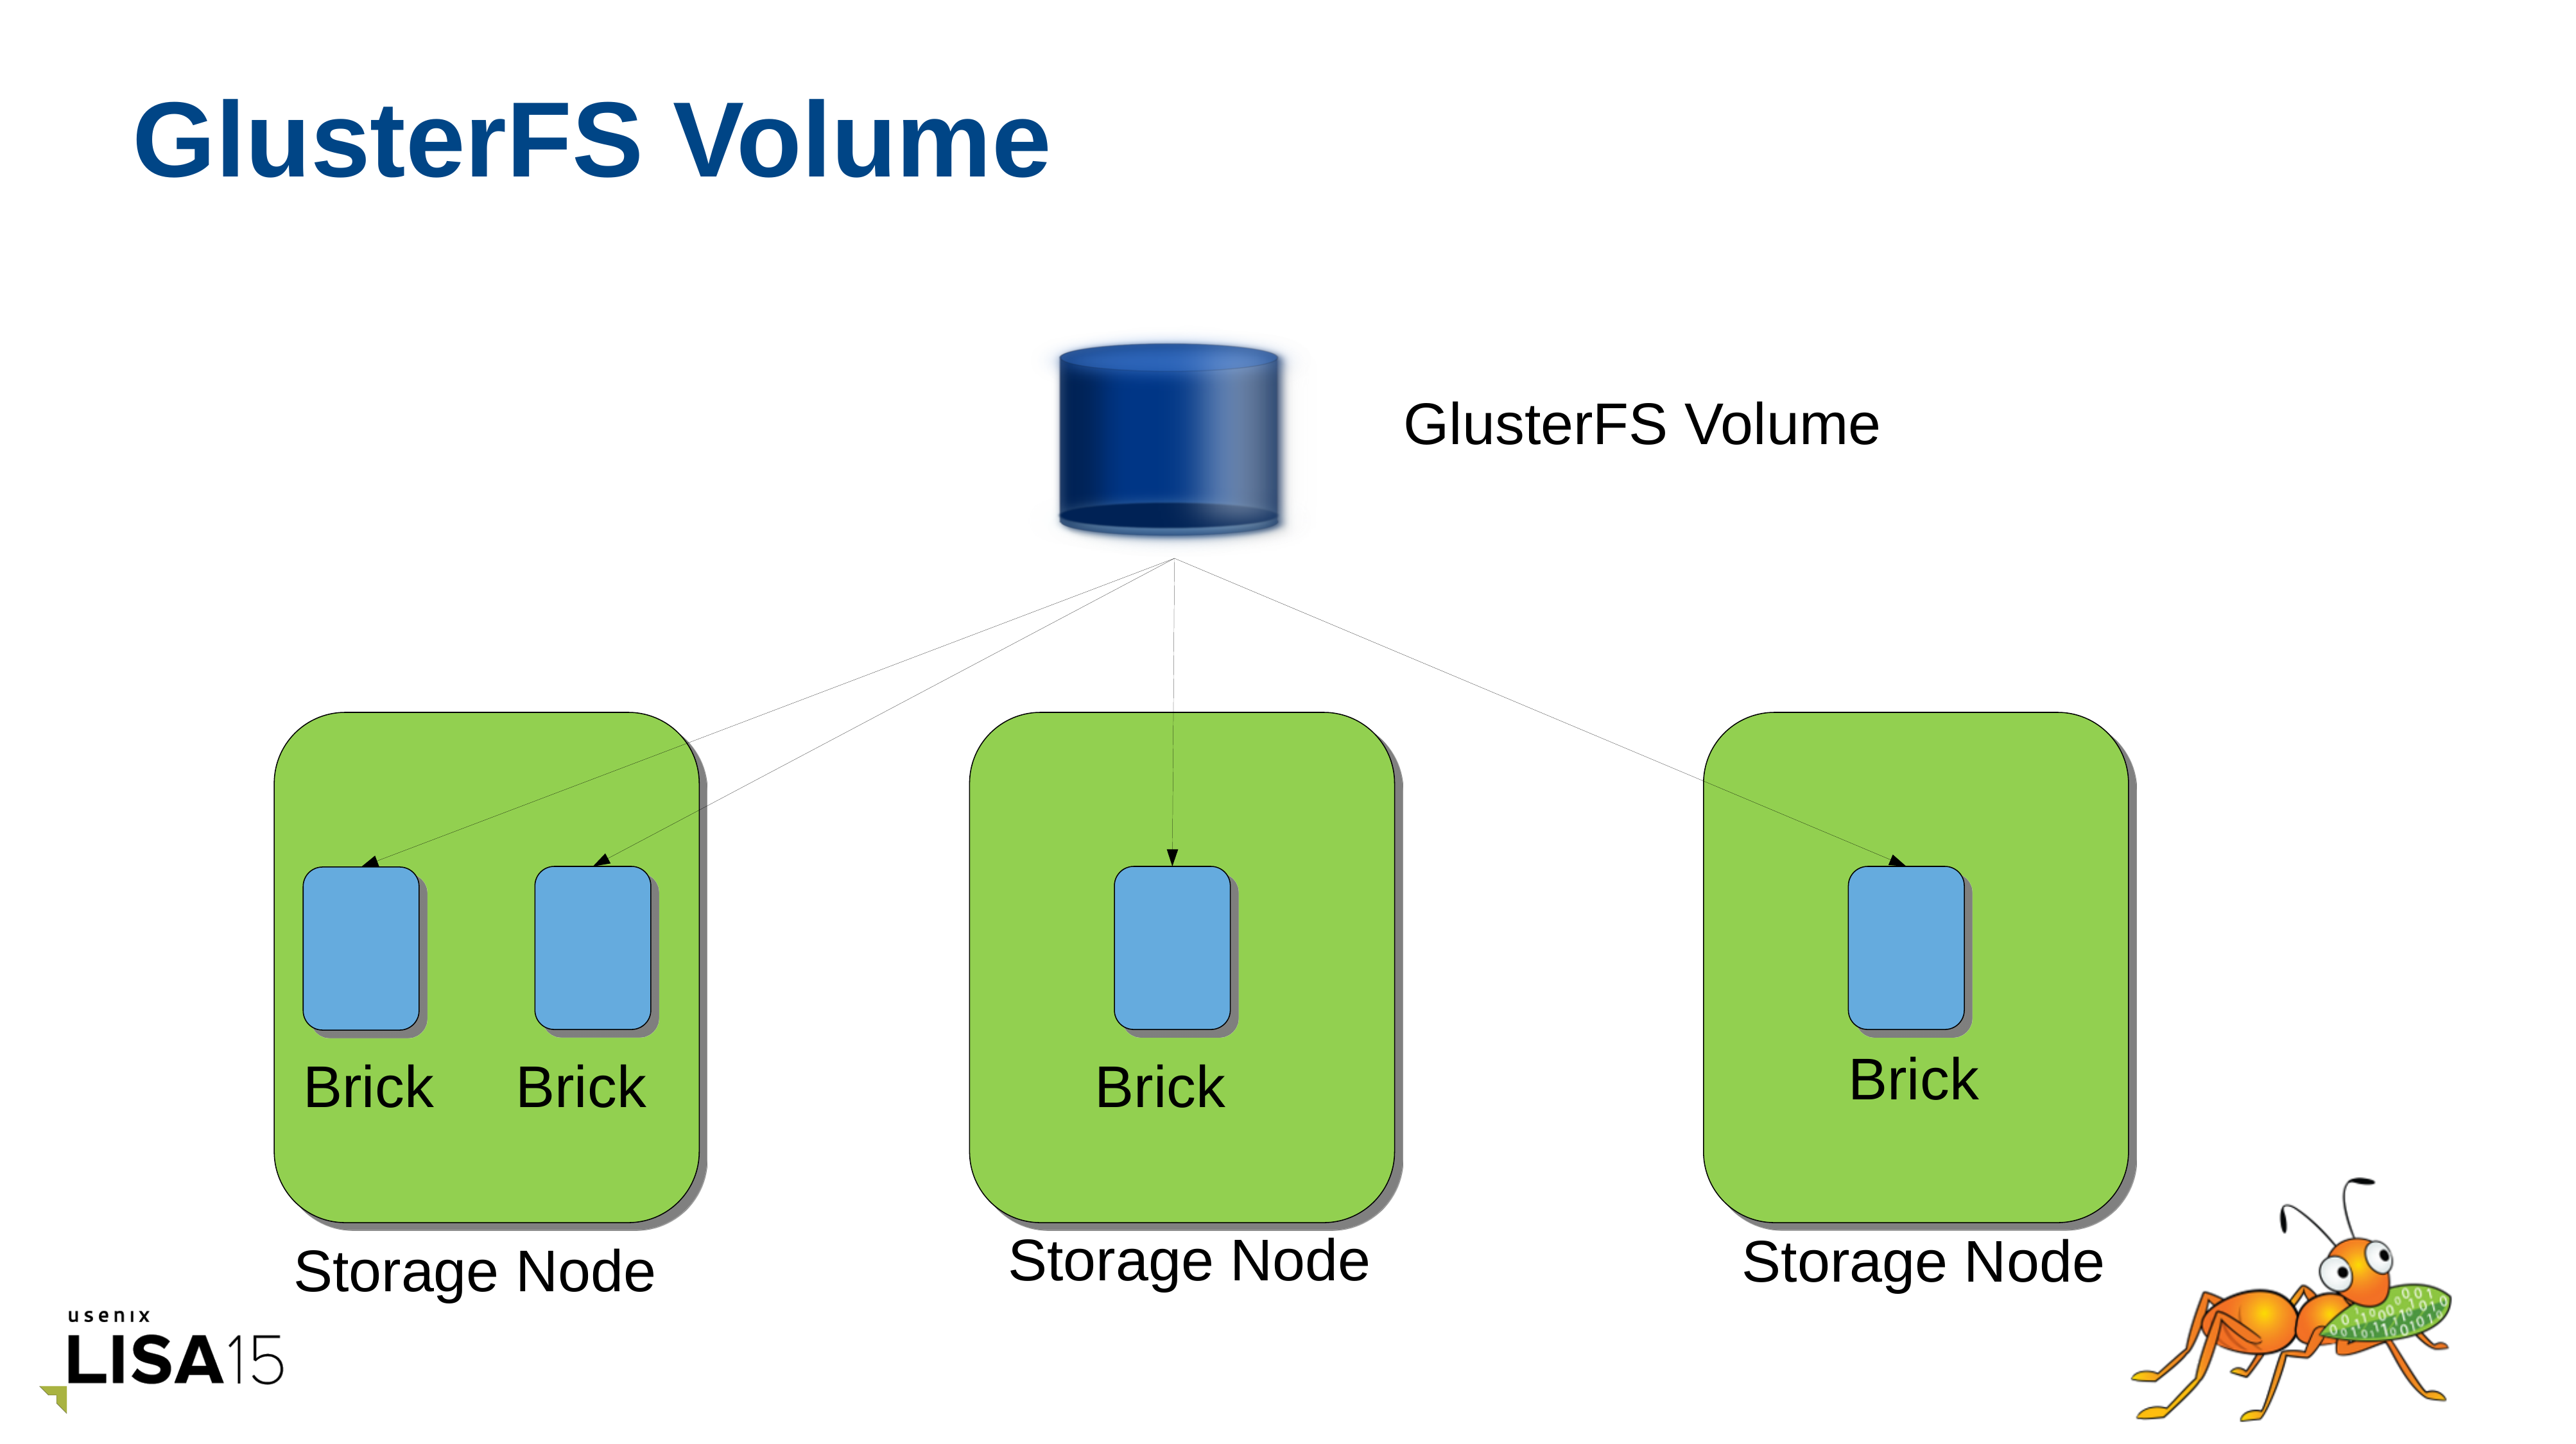

# GlusterFS Volume
GlusterFS Volume
Brick
Brick
Brick
Brick
Storage Node
Storage Node
Storage Node